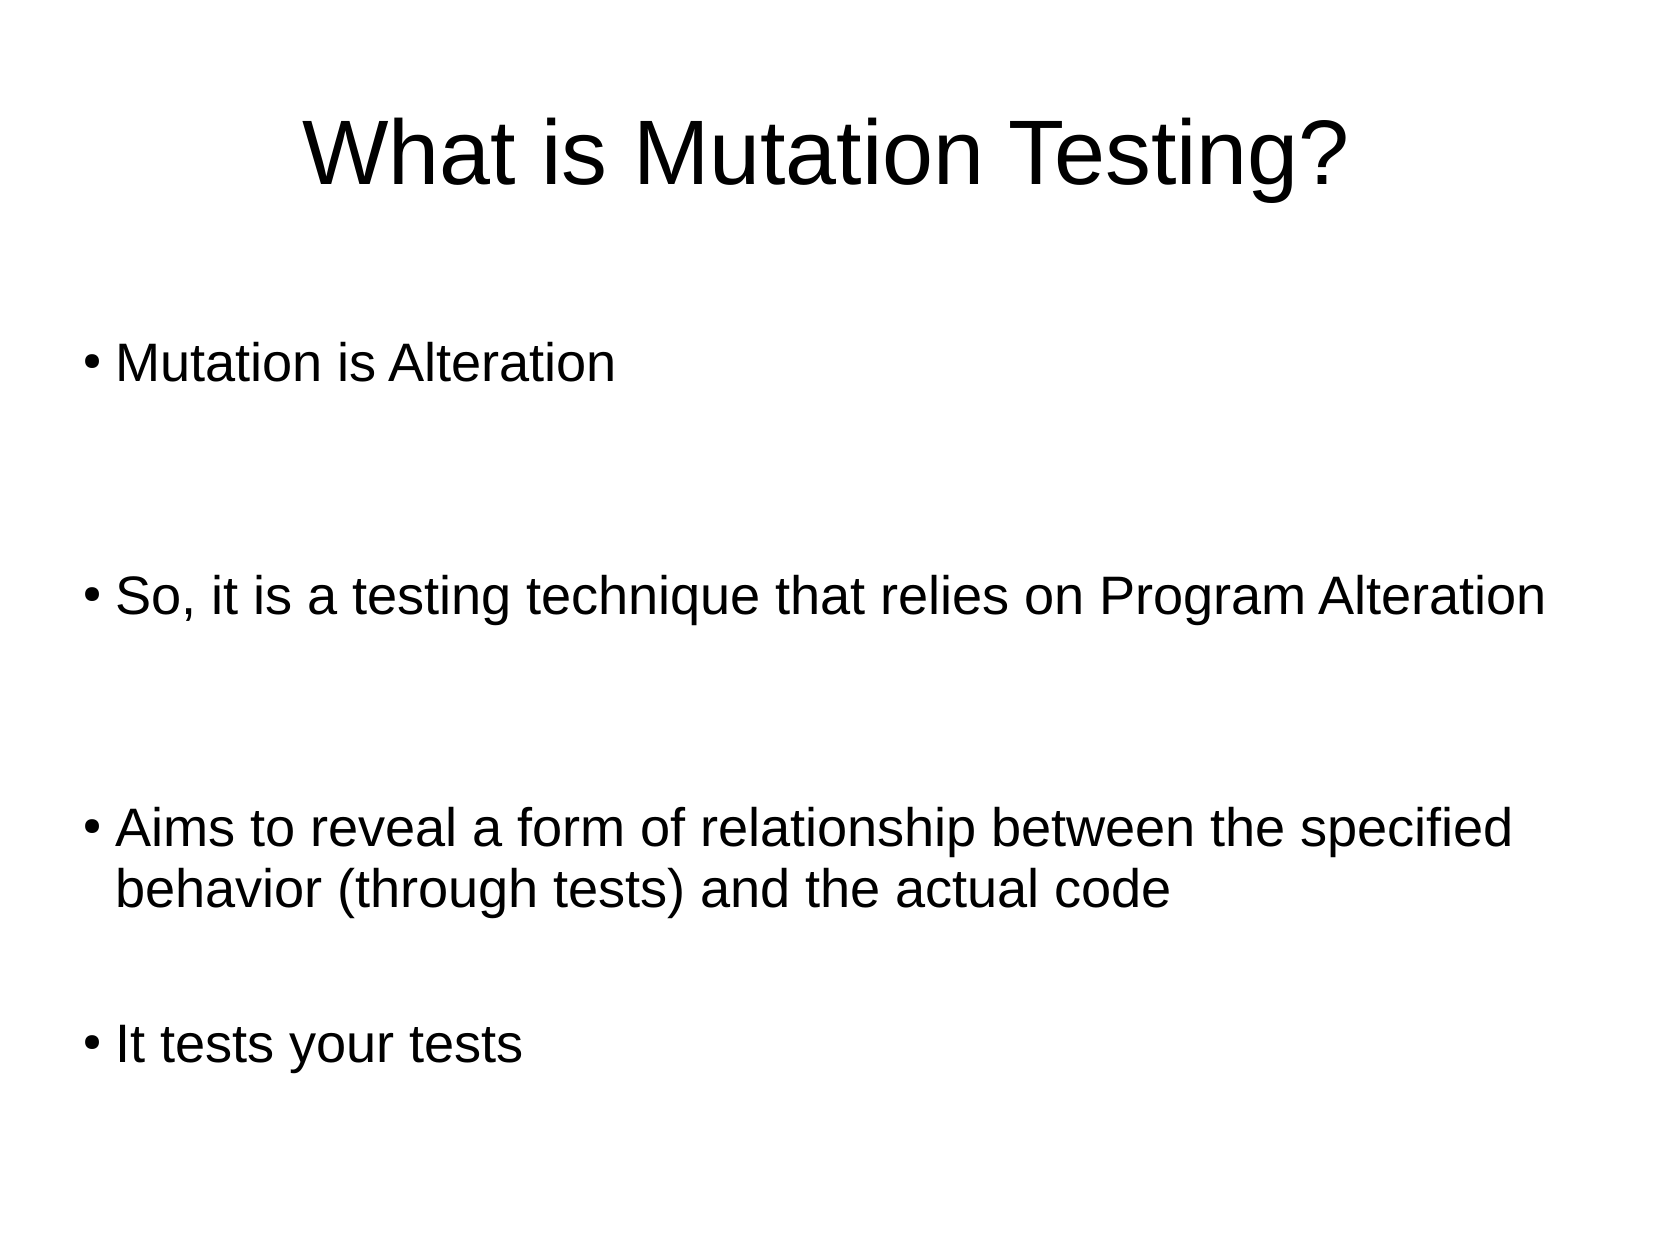

# What is Mutation Testing?
Mutation is Alteration
So, it is a testing technique that relies on Program Alteration
Aims to reveal a form of relationship between the specified behavior (through tests) and the actual code
It tests your tests